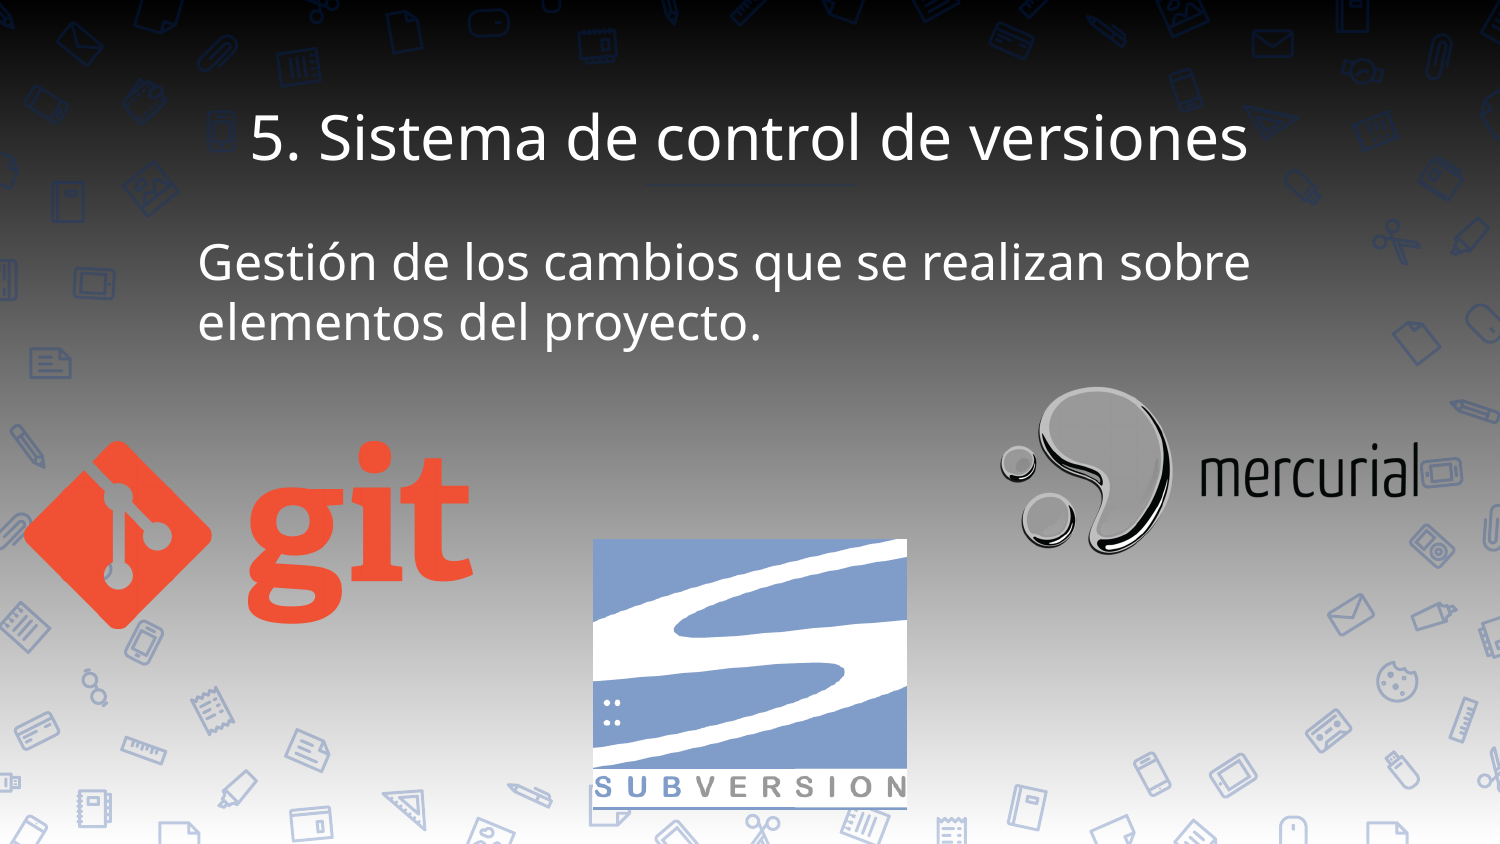

# 5. Sistema de control de versiones
Gestión de los cambios que se realizan sobre elementos del proyecto.